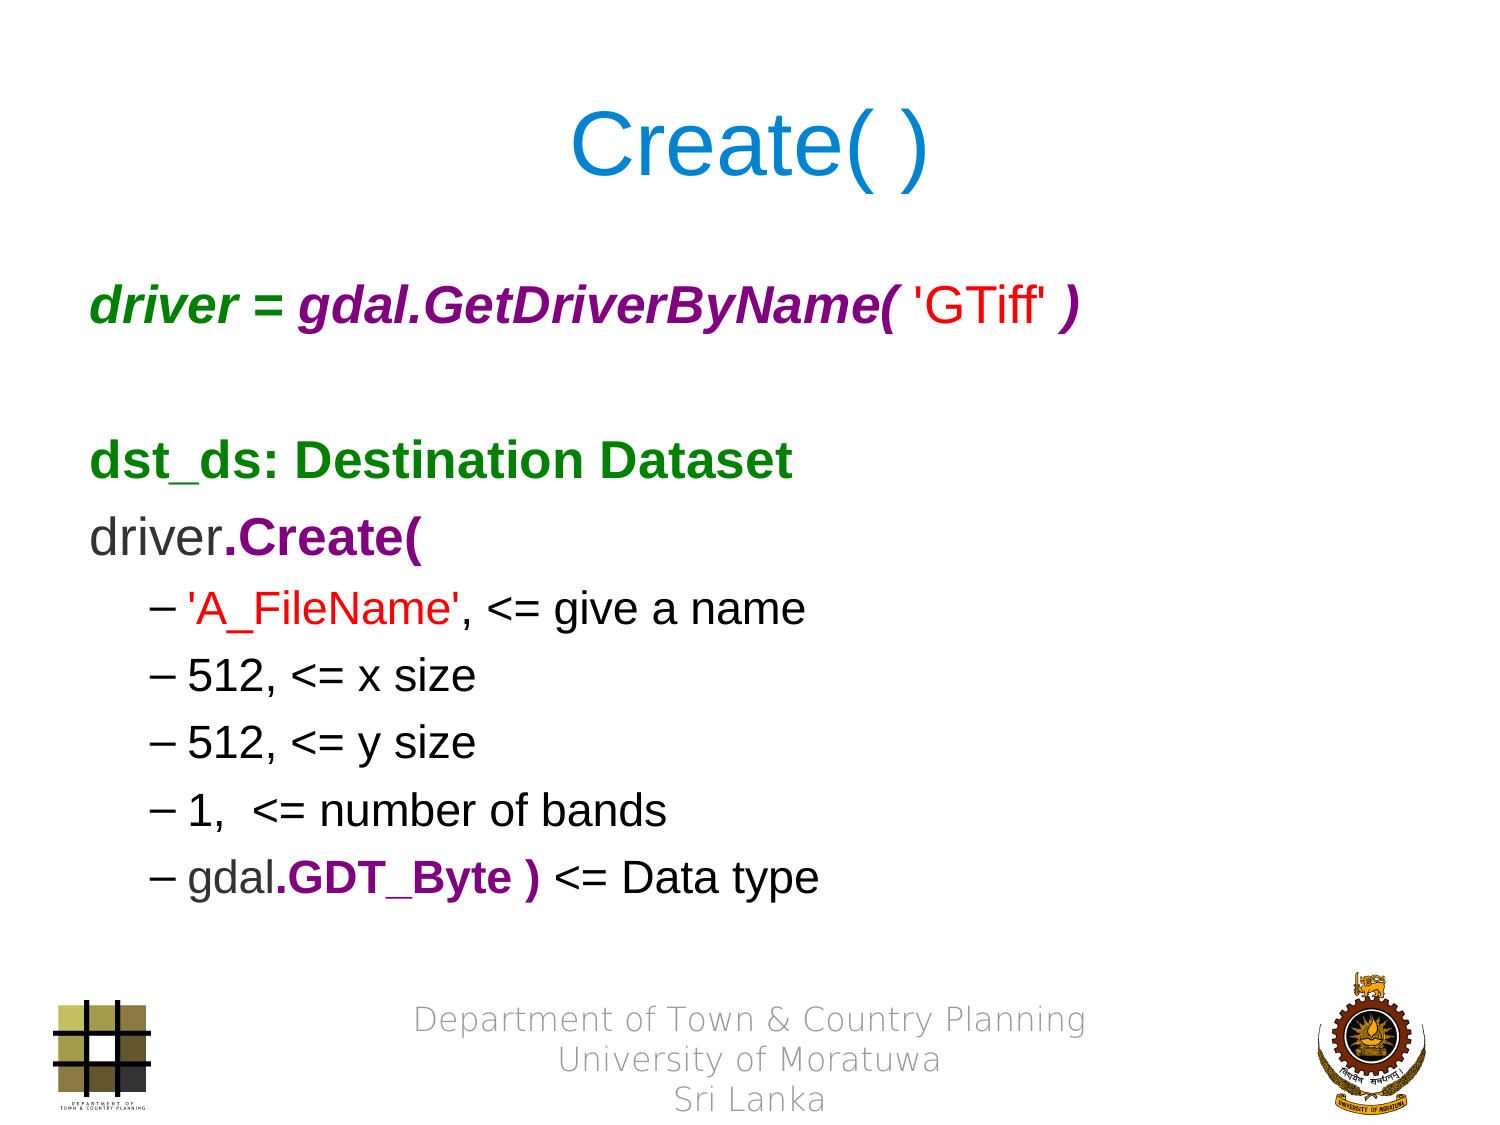

# Create( )
driver = gdal.GetDriverByName( 'GTiff' )
dst_ds: Destination Dataset
driver.Create(
'A_FileName', <= give a name
512, <= x size
512, <= y size
1, <= number of bands
gdal.GDT_Byte ) <= Data type